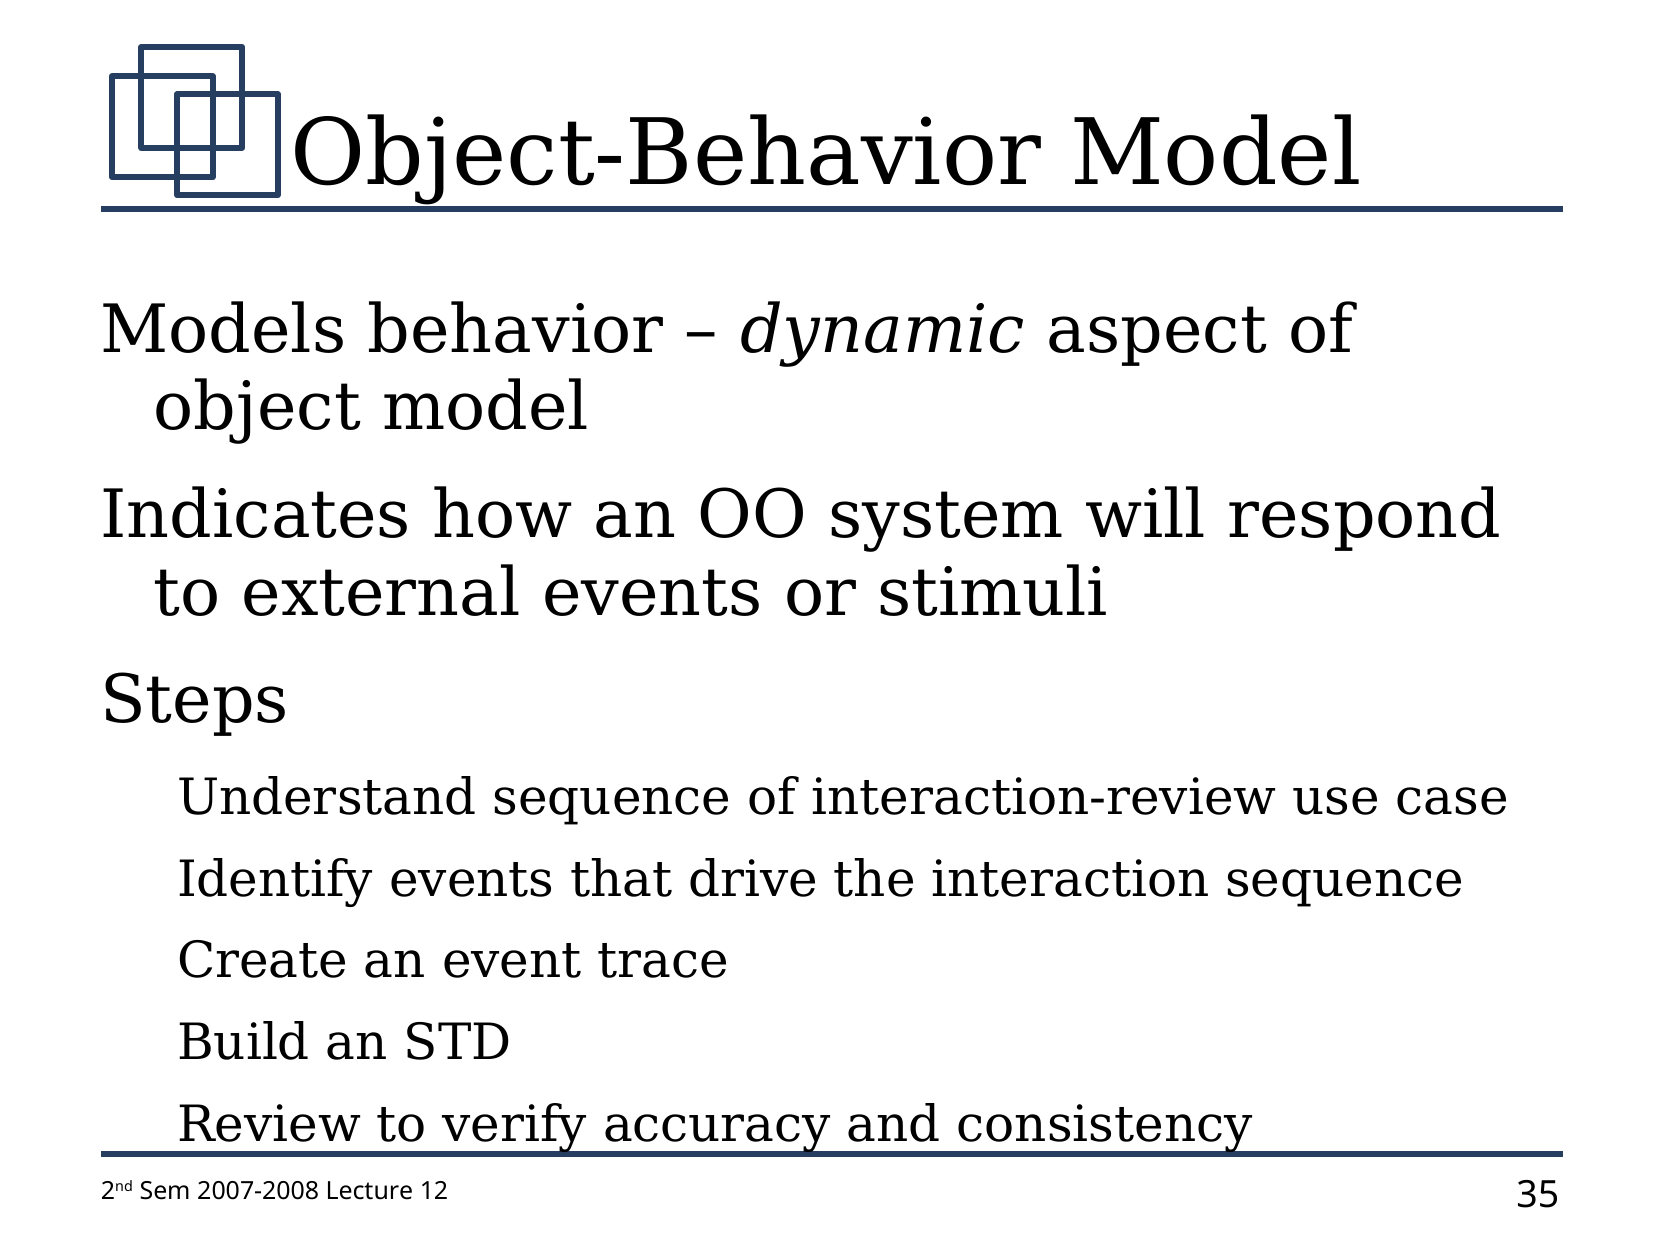

# Object-Behavior Model
Models behavior – dynamic aspect of object model
Indicates how an OO system will respond to external events or stimuli
Steps
Understand sequence of interaction-review use case
Identify events that drive the interaction sequence
Create an event trace
Build an STD
Review to verify accuracy and consistency